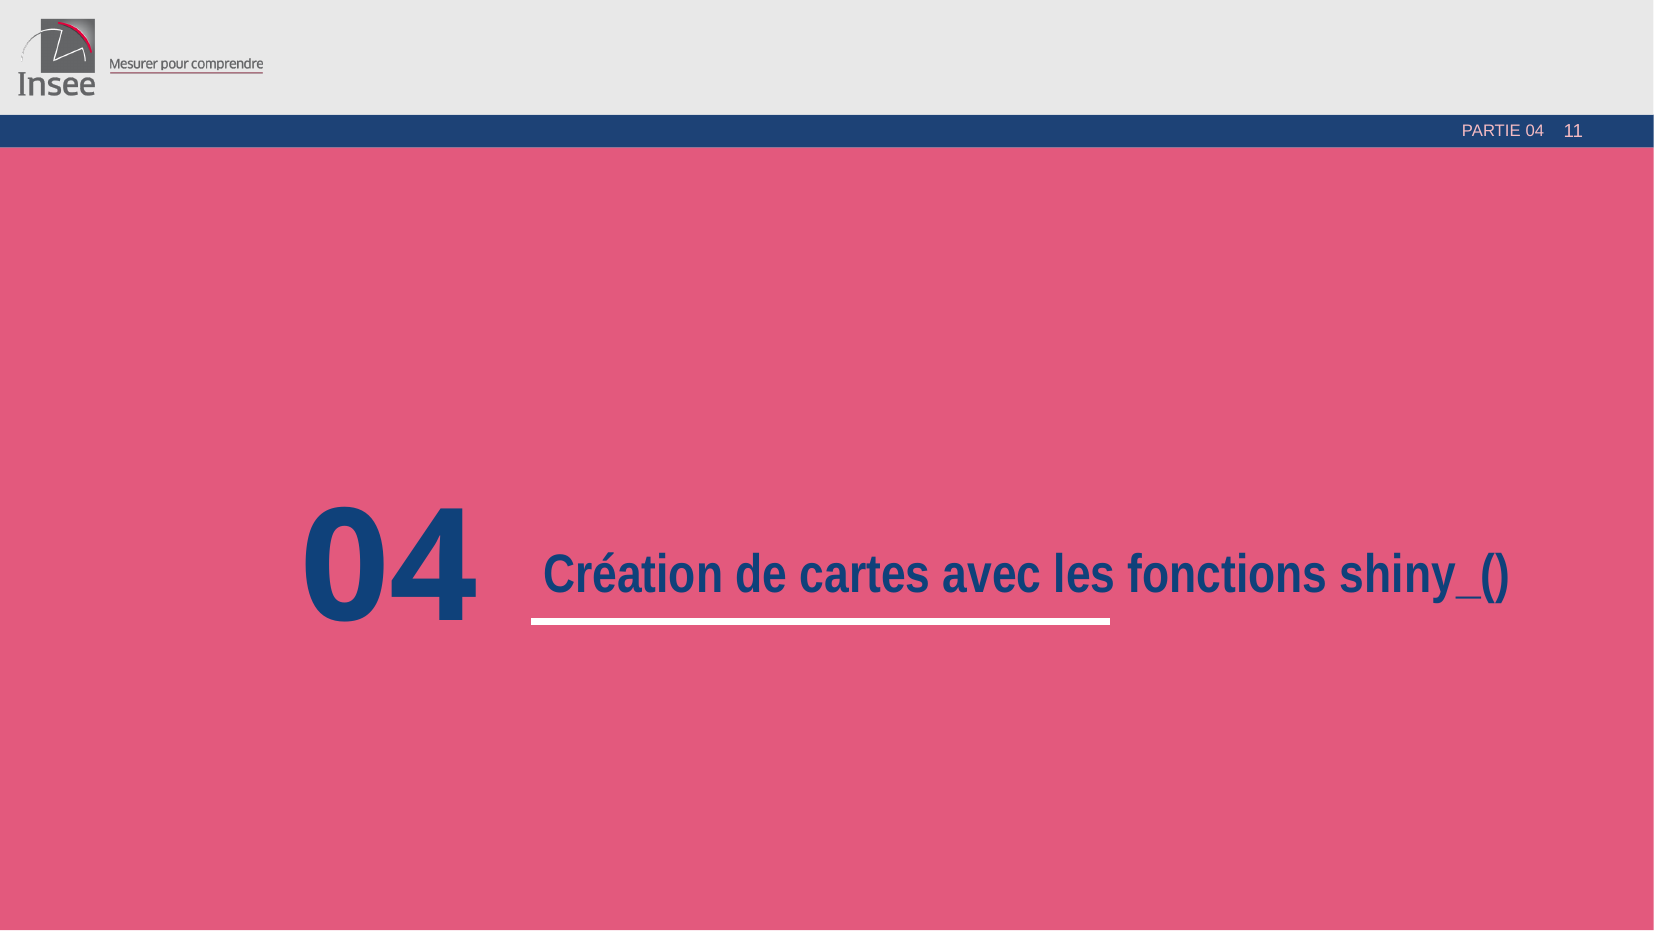

PARTIE 04
11
04
# Création de cartes avec les fonctions shiny_()